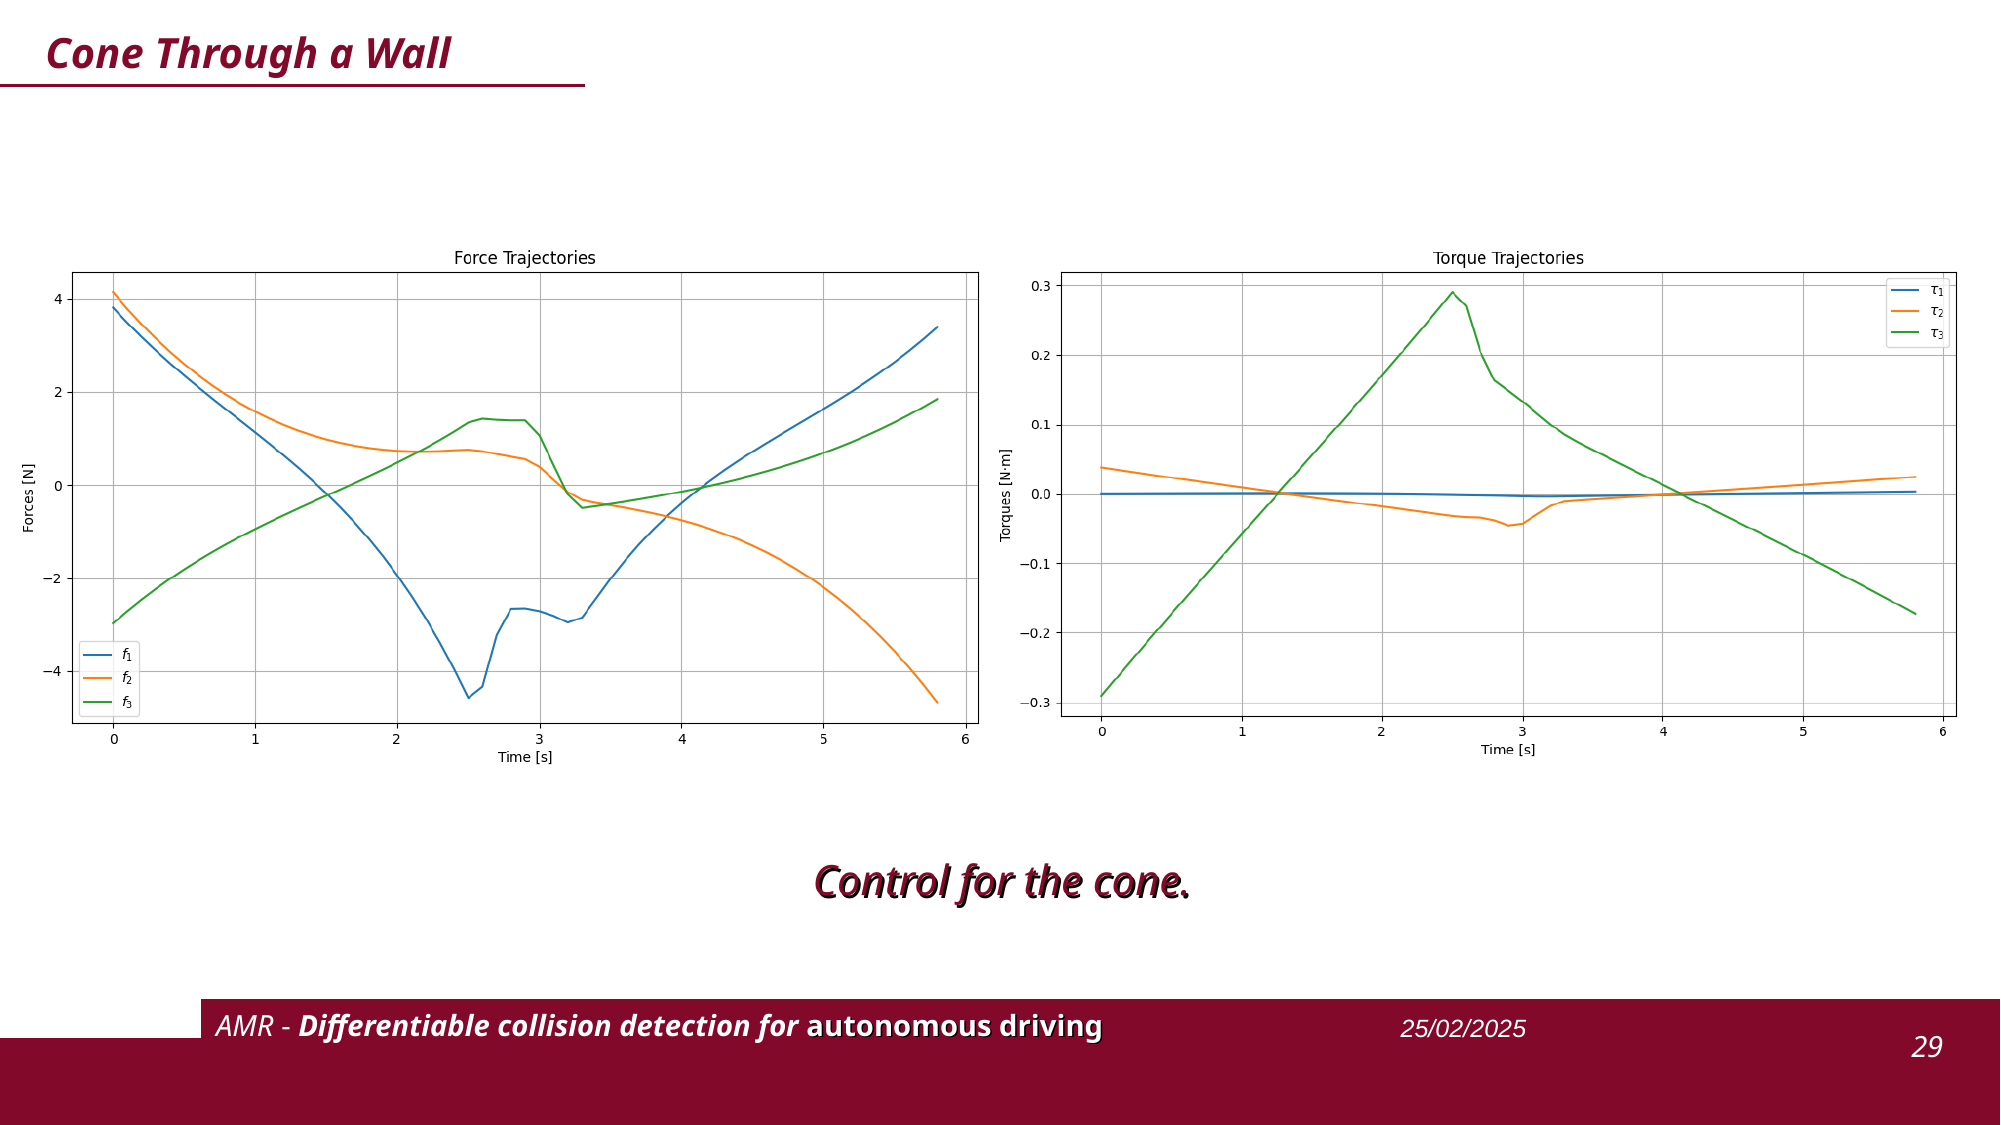

Cone Through a Wall
Control for the cone.
AMR - Differentiable collision detection for autonomous driving
25/02/2025